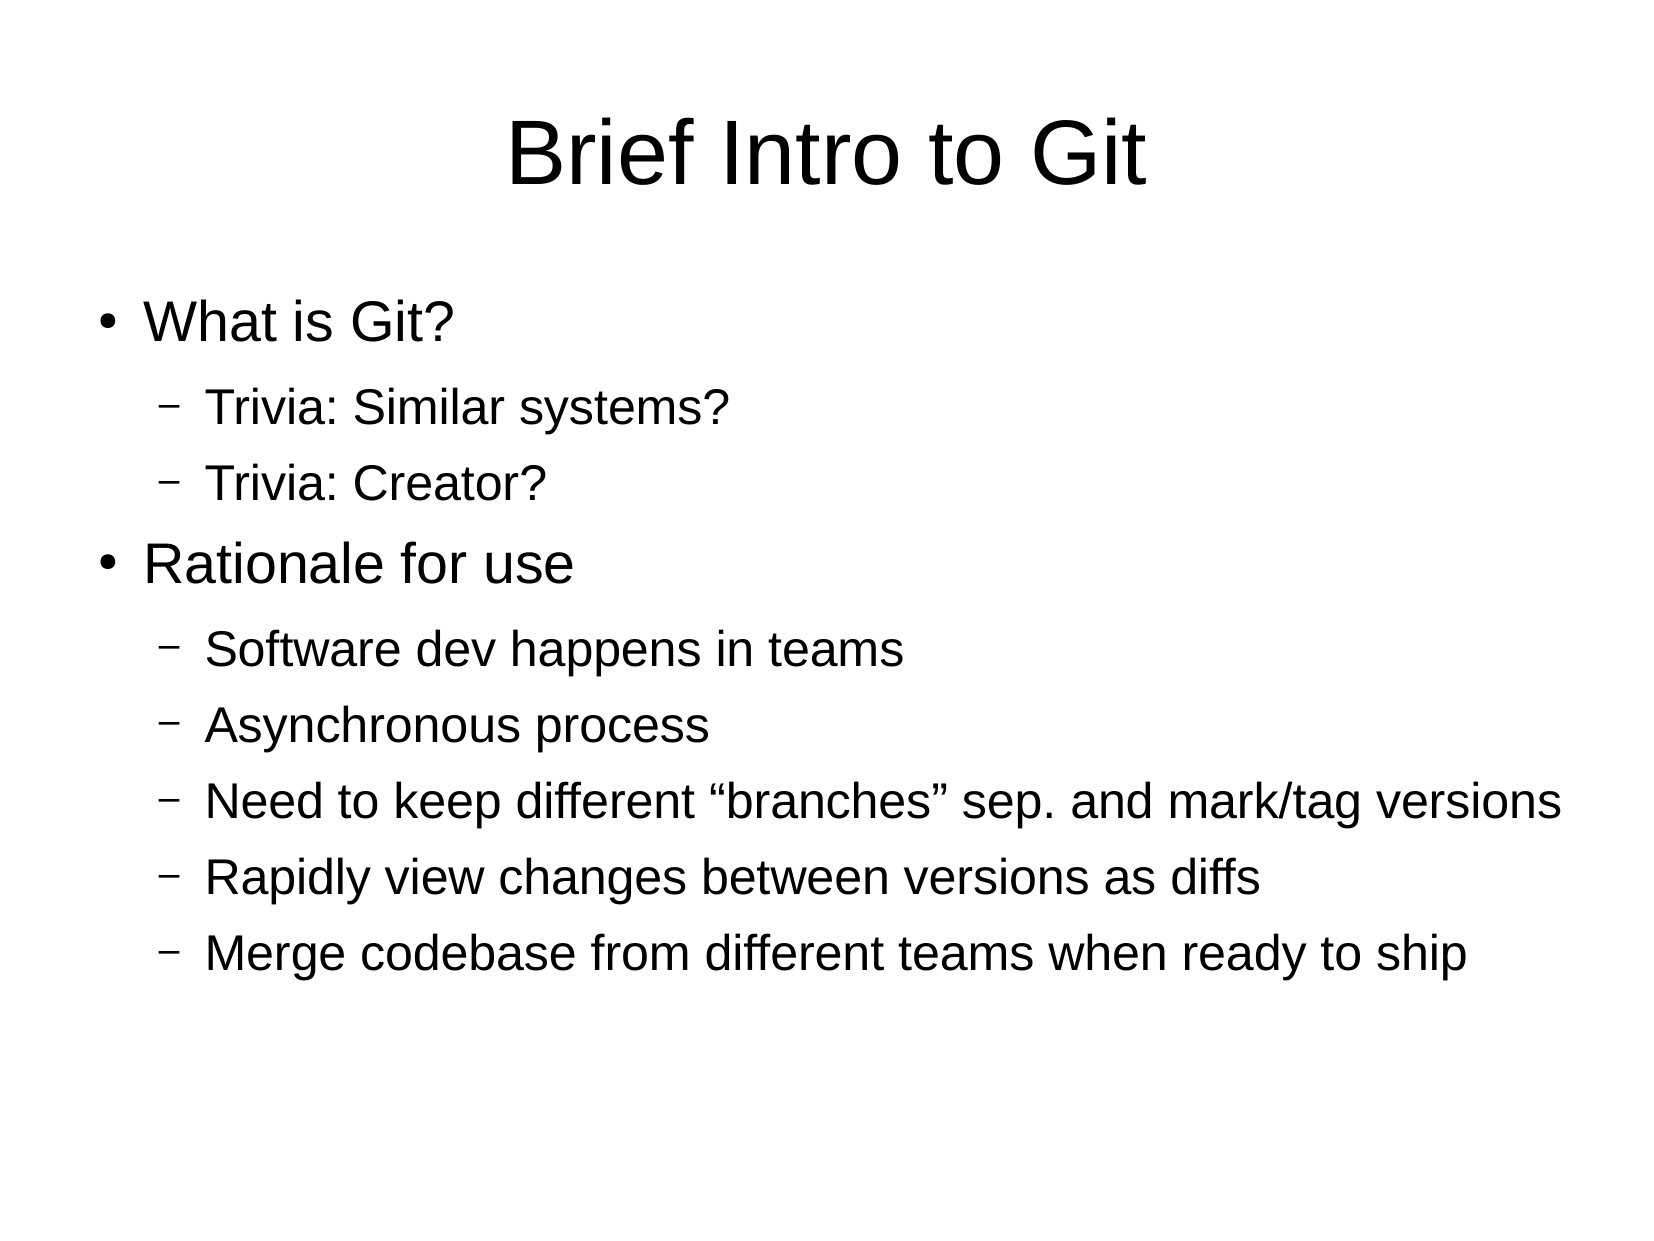

# Brief Intro to Git
What is Git?
Trivia: Similar systems?
Trivia: Creator?
Rationale for use
Software dev happens in teams
Asynchronous process
Need to keep different “branches” sep. and mark/tag versions
Rapidly view changes between versions as diffs
Merge codebase from different teams when ready to ship